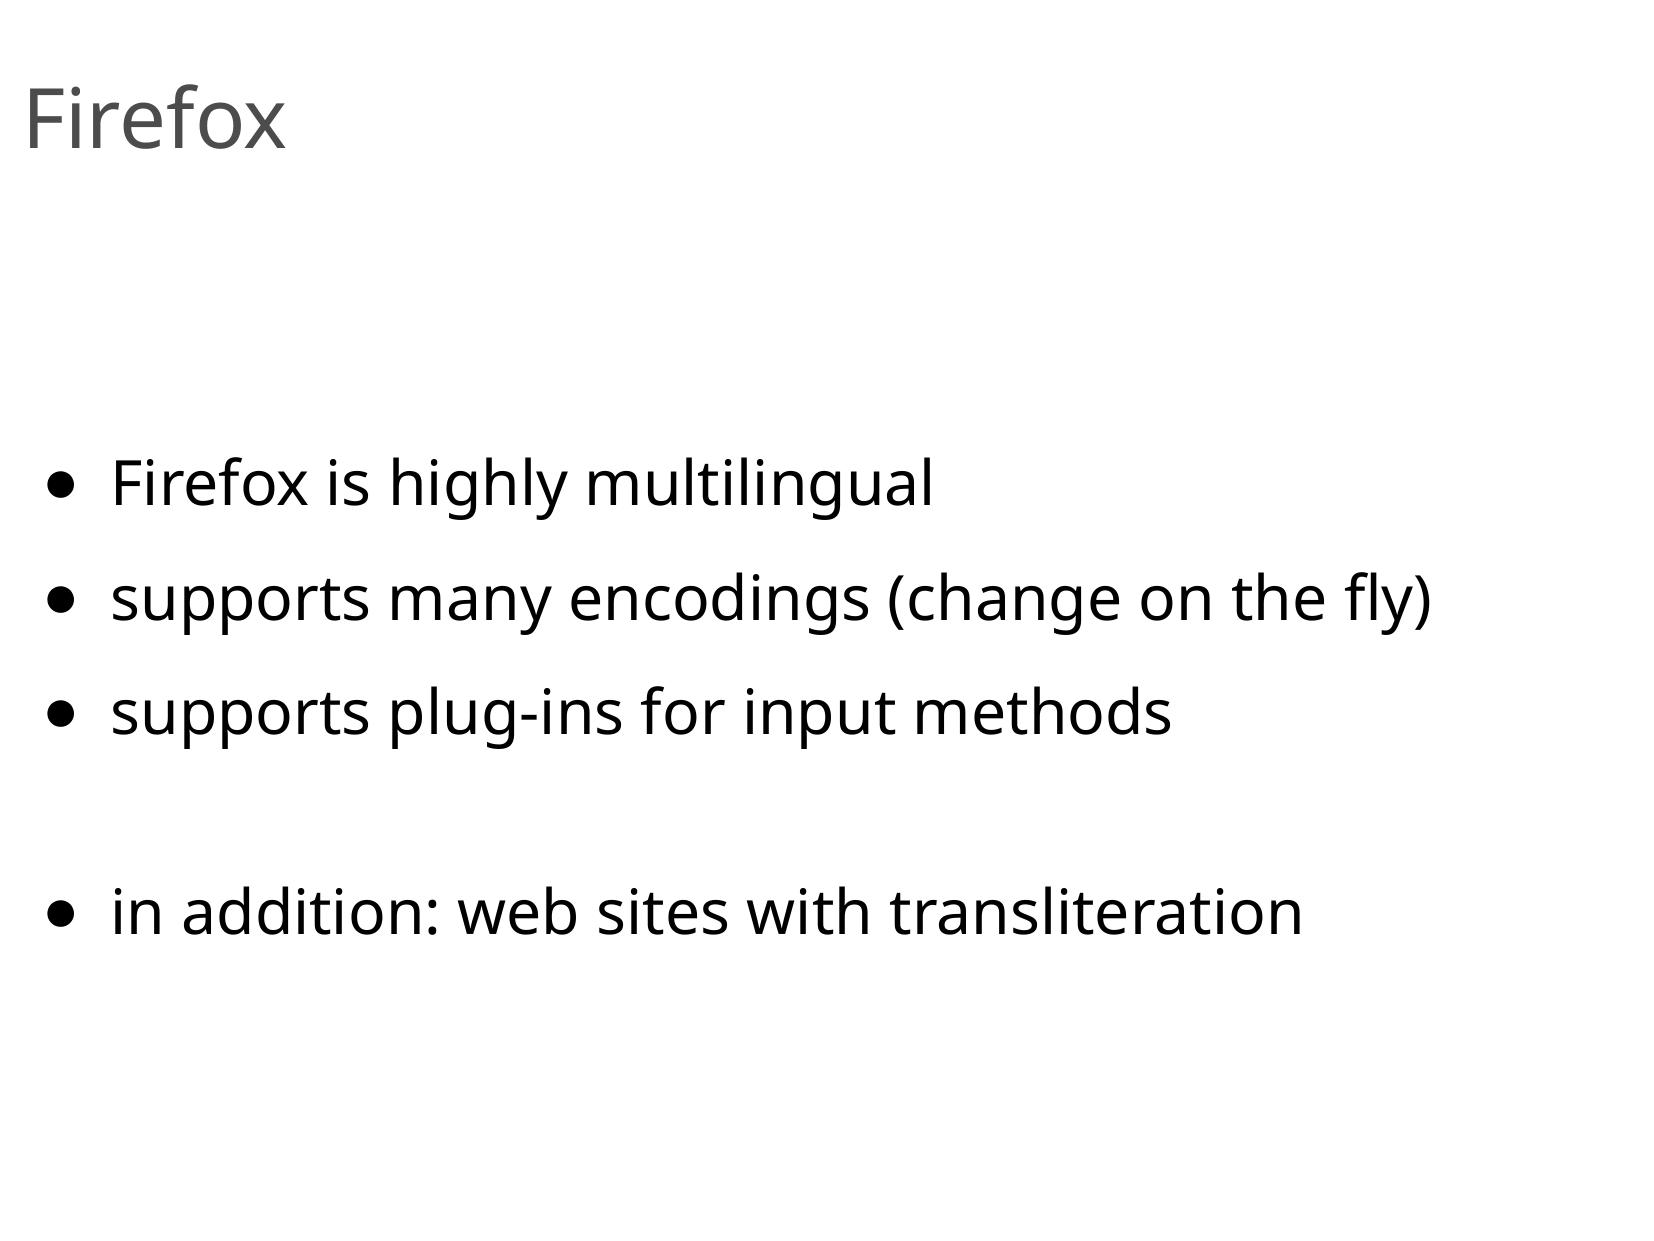

# Firefox
Firefox is highly multilingual
supports many encodings (change on the fly)
supports plug-ins for input methods
in addition: web sites with transliteration